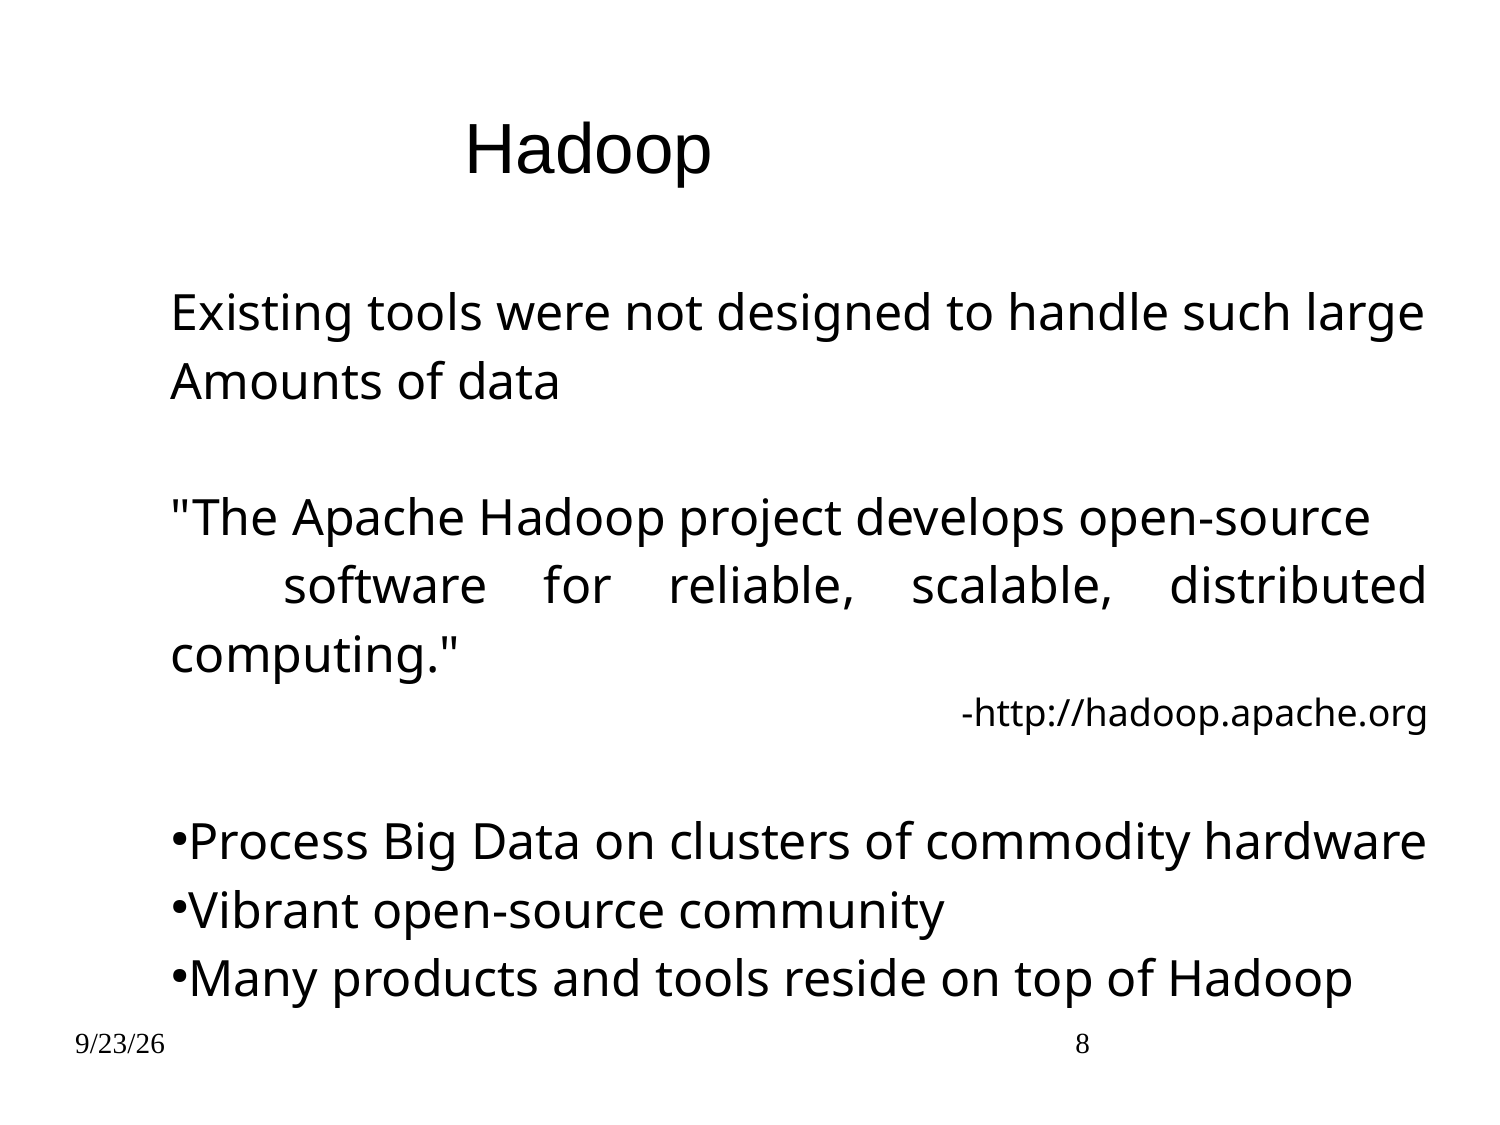

# Hadoop
Existing tools were not designed to handle such large
Amounts of data
"The Apache Hadoop project develops open-source
 software for reliable, scalable, distributed computing."
 -http://hadoop.apache.org
Process Big Data on clusters of commodity hardware
Vibrant open-source community
Many products and tools reside on top of Hadoop
4